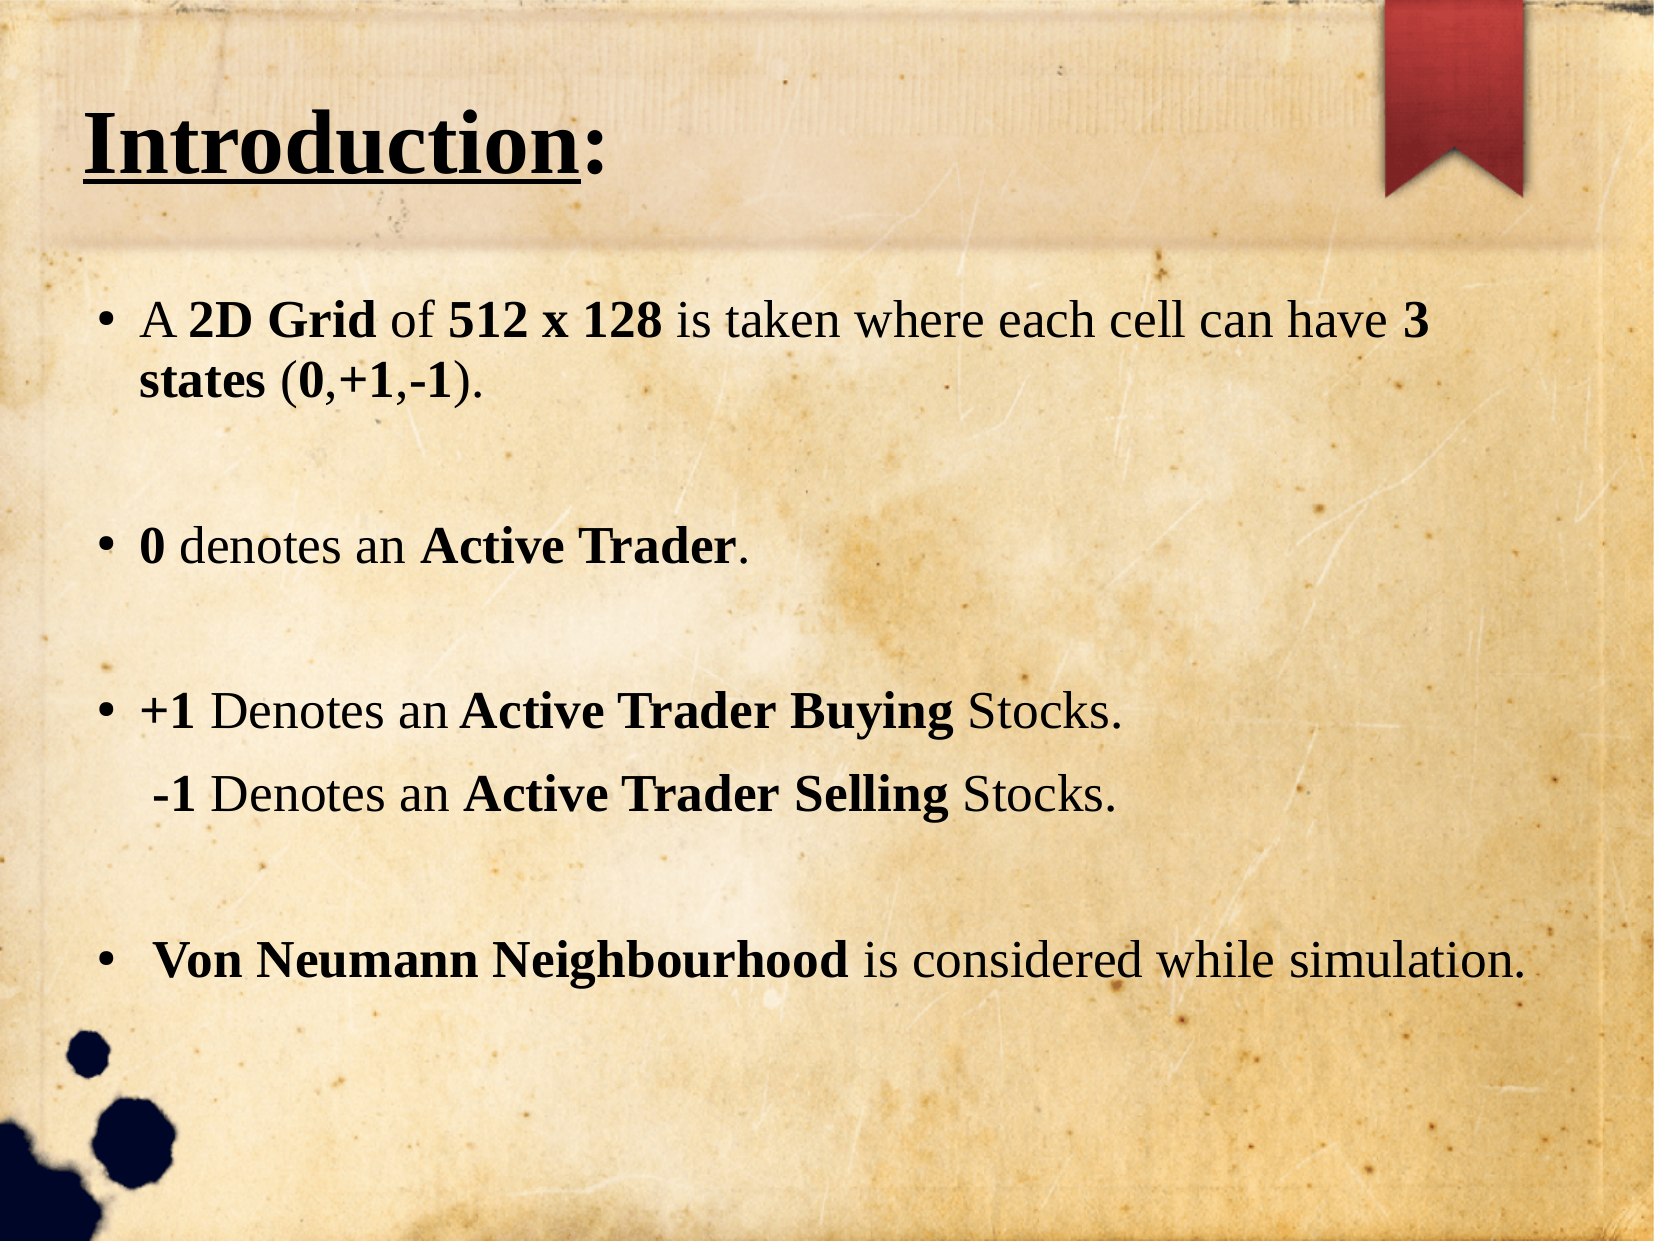

# Introduction:
A 2D Grid of 512 x 128 is taken where each cell can have 3 states (0,+1,-1).
0 denotes an Active Trader.
+1 Denotes an Active Trader Buying Stocks.
 -1 Denotes an Active Trader Selling Stocks.
 Von Neumann Neighbourhood is considered while simulation.